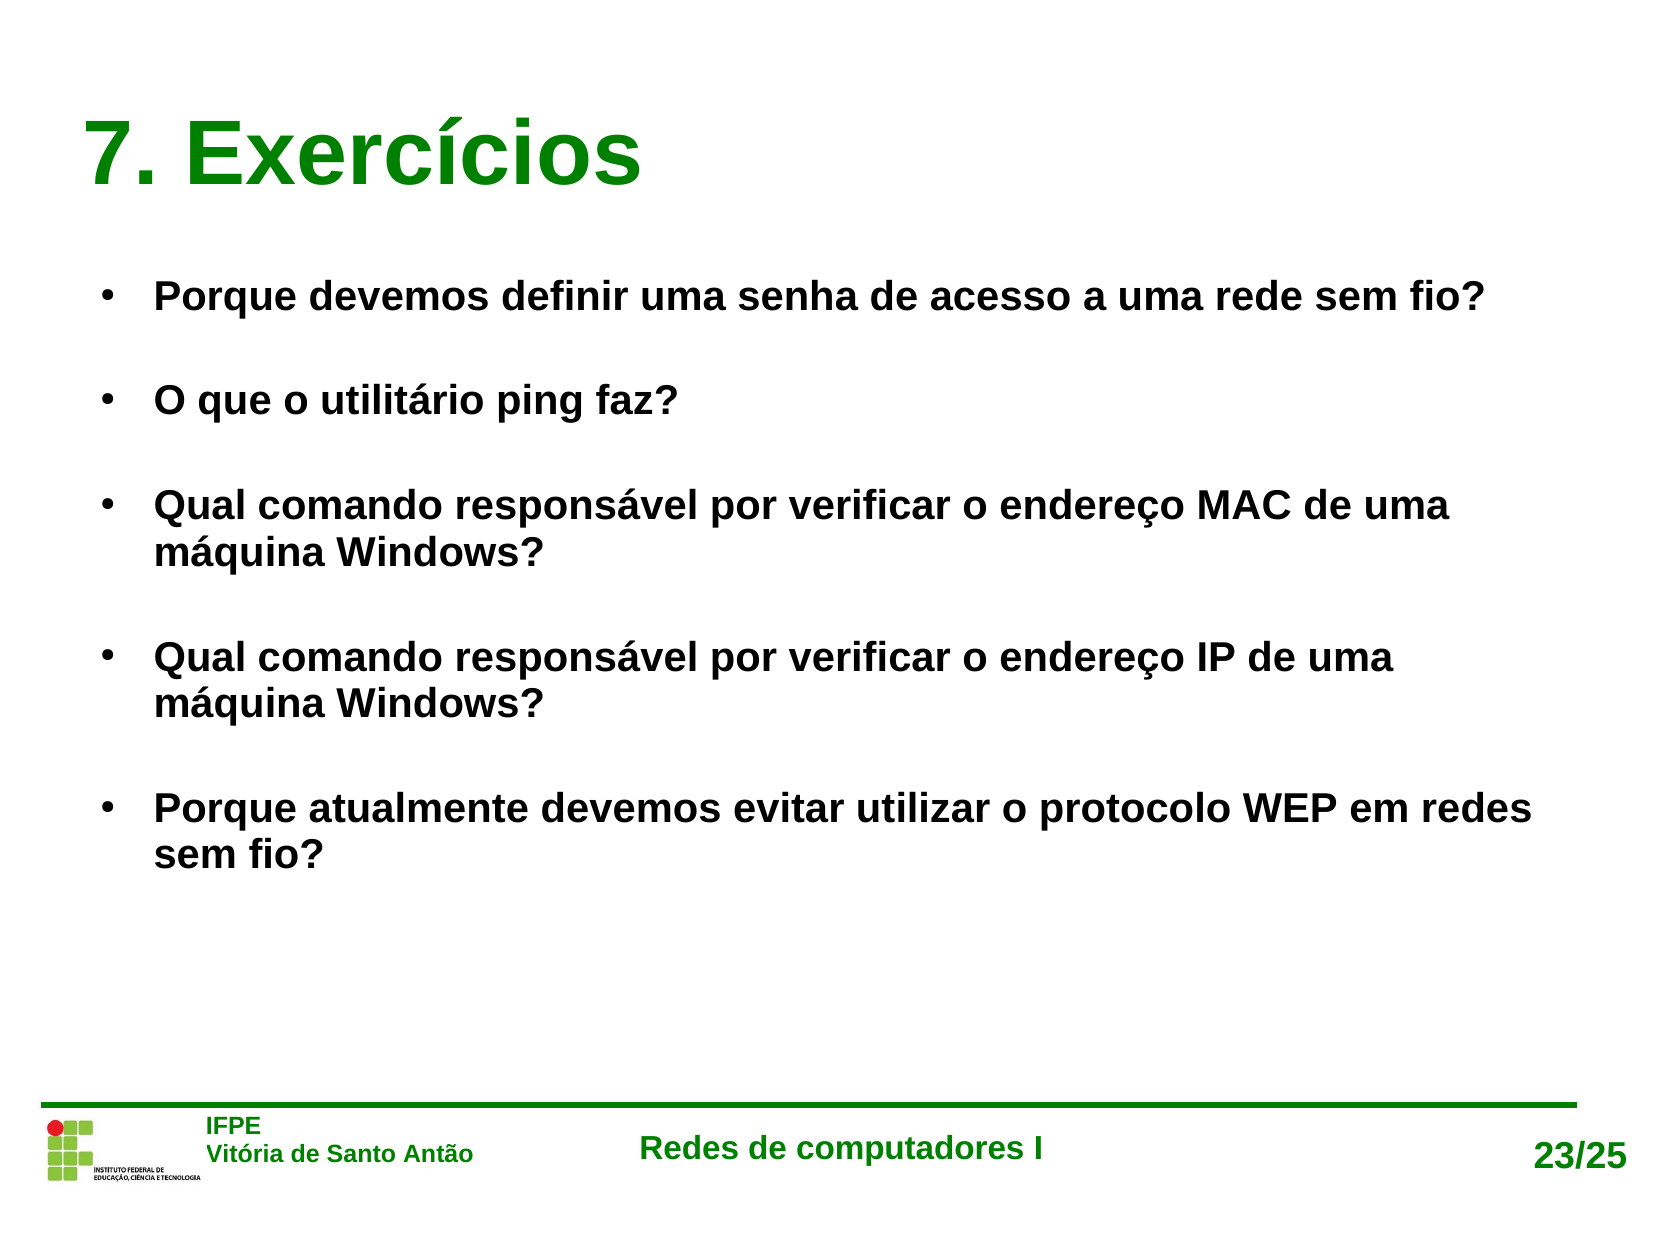

# 7. Exercícios
Porque devemos definir uma senha de acesso a uma rede sem fio?
O que o utilitário ping faz?
Qual comando responsável por verificar o endereço MAC de uma máquina Windows?
Qual comando responsável por verificar o endereço IP de uma máquina Windows?
Porque atualmente devemos evitar utilizar o protocolo WEP em redes sem fio?